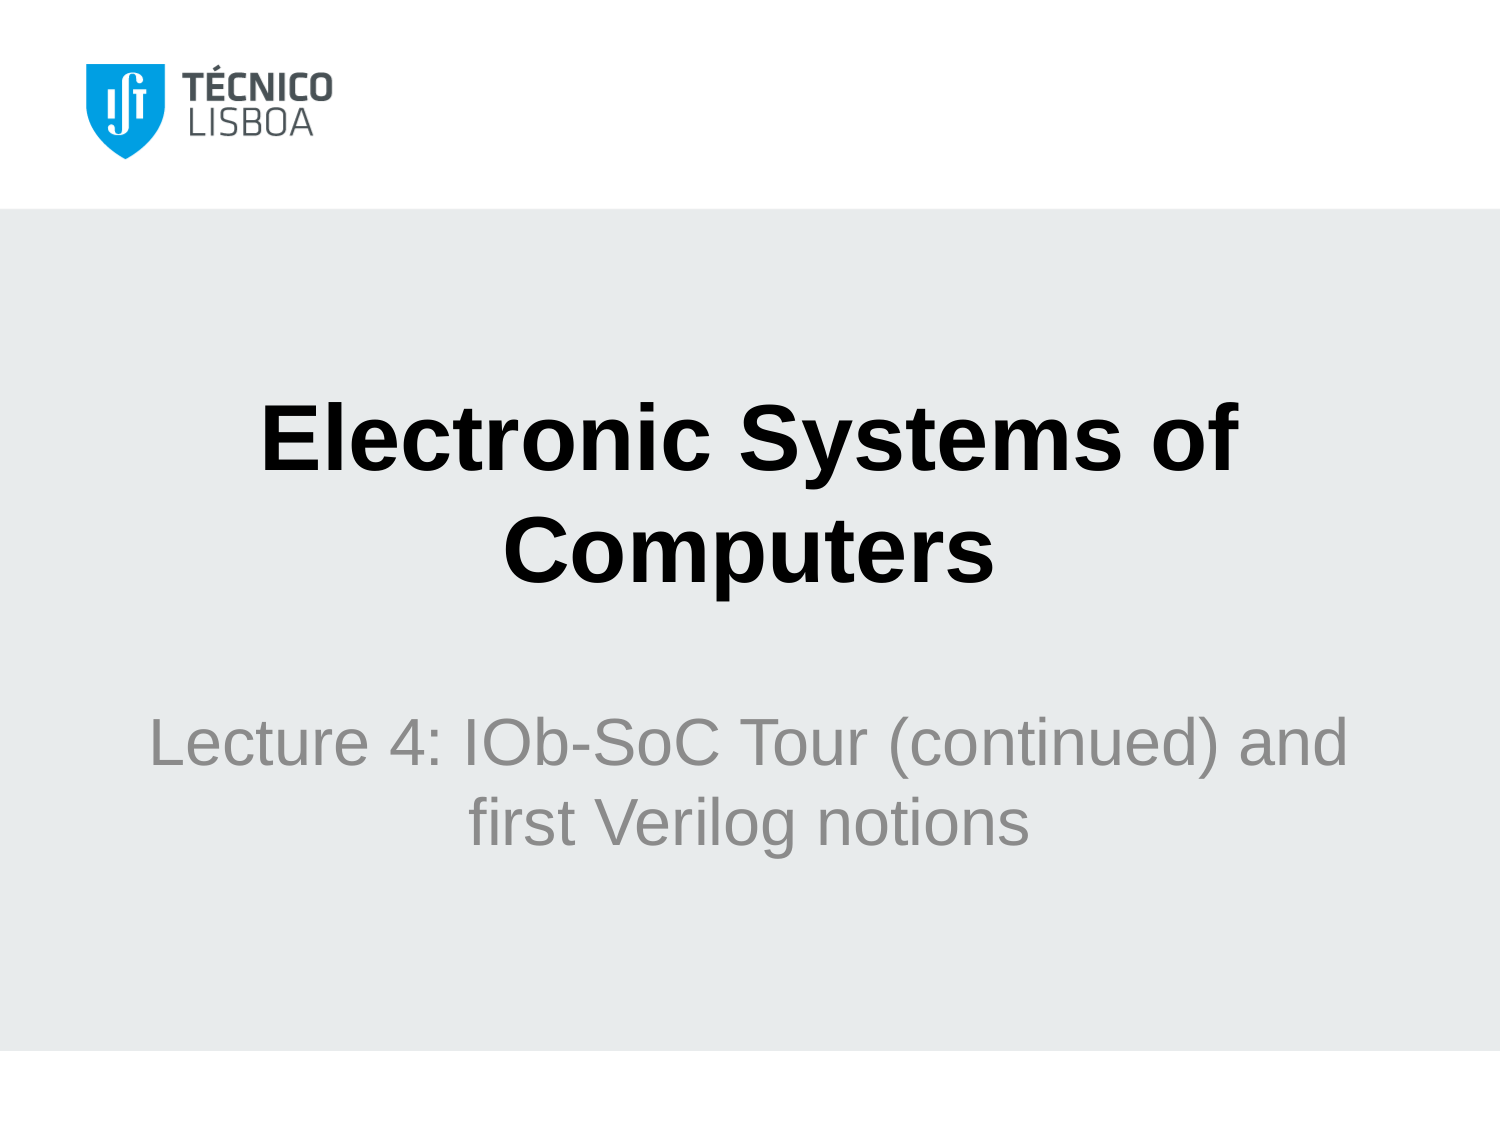

Electronic Systems of Computers
# Lecture 4: IOb-SoC Tour (continued) and first Verilog notions